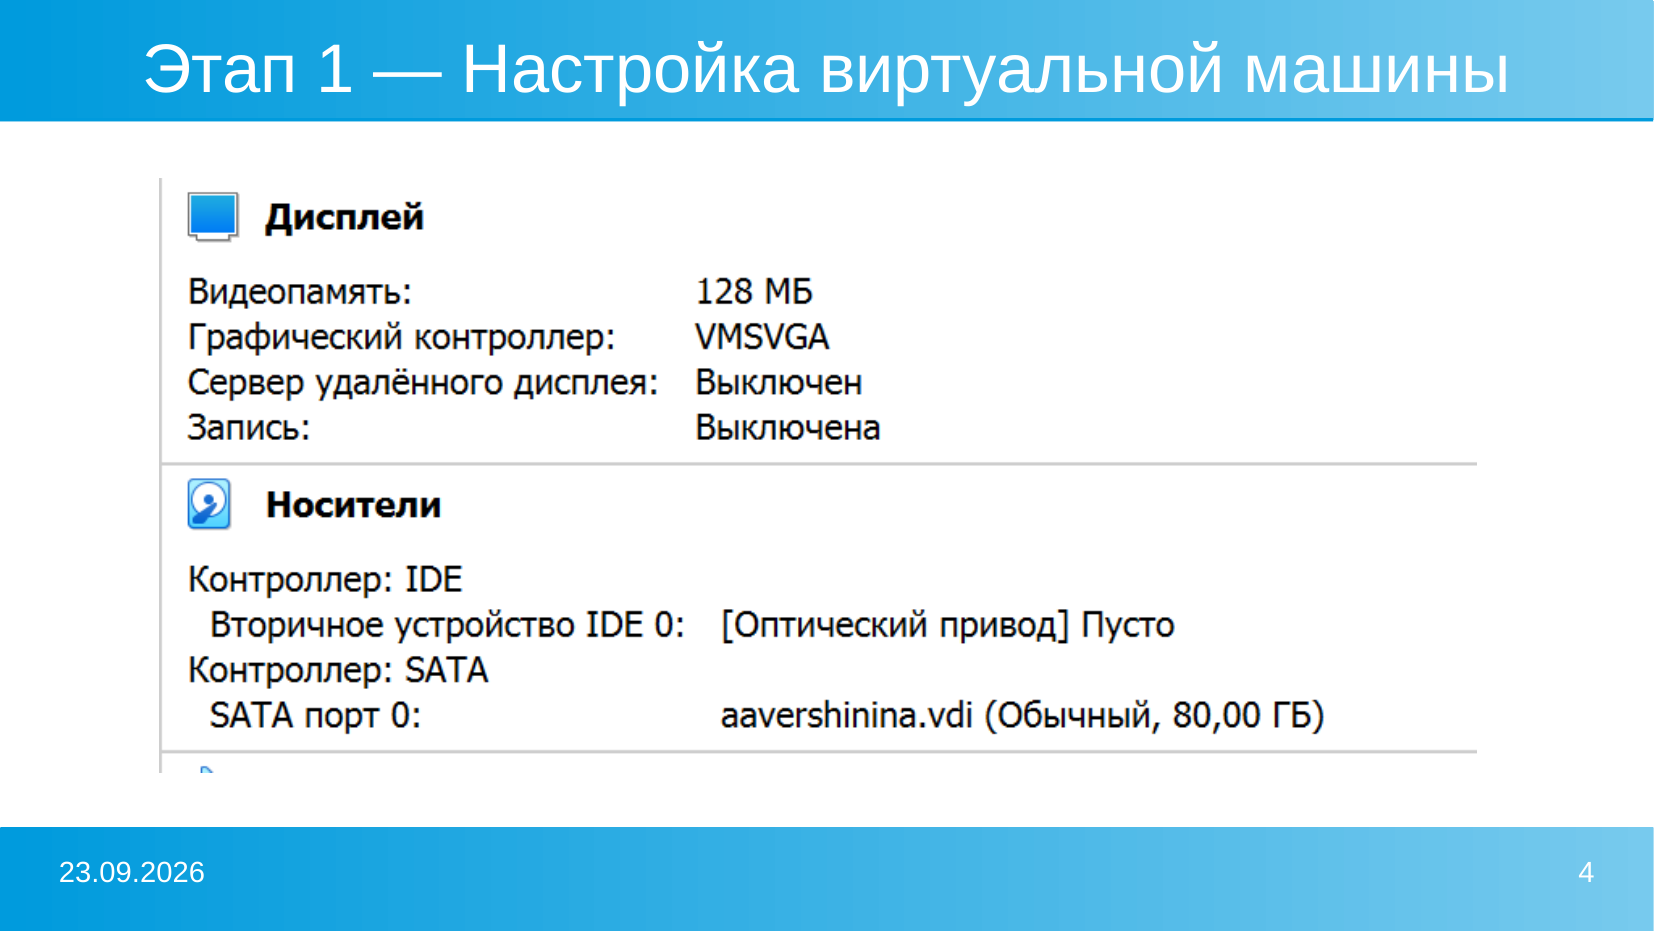

# Этап 1 — Настройка виртуальной машины
4